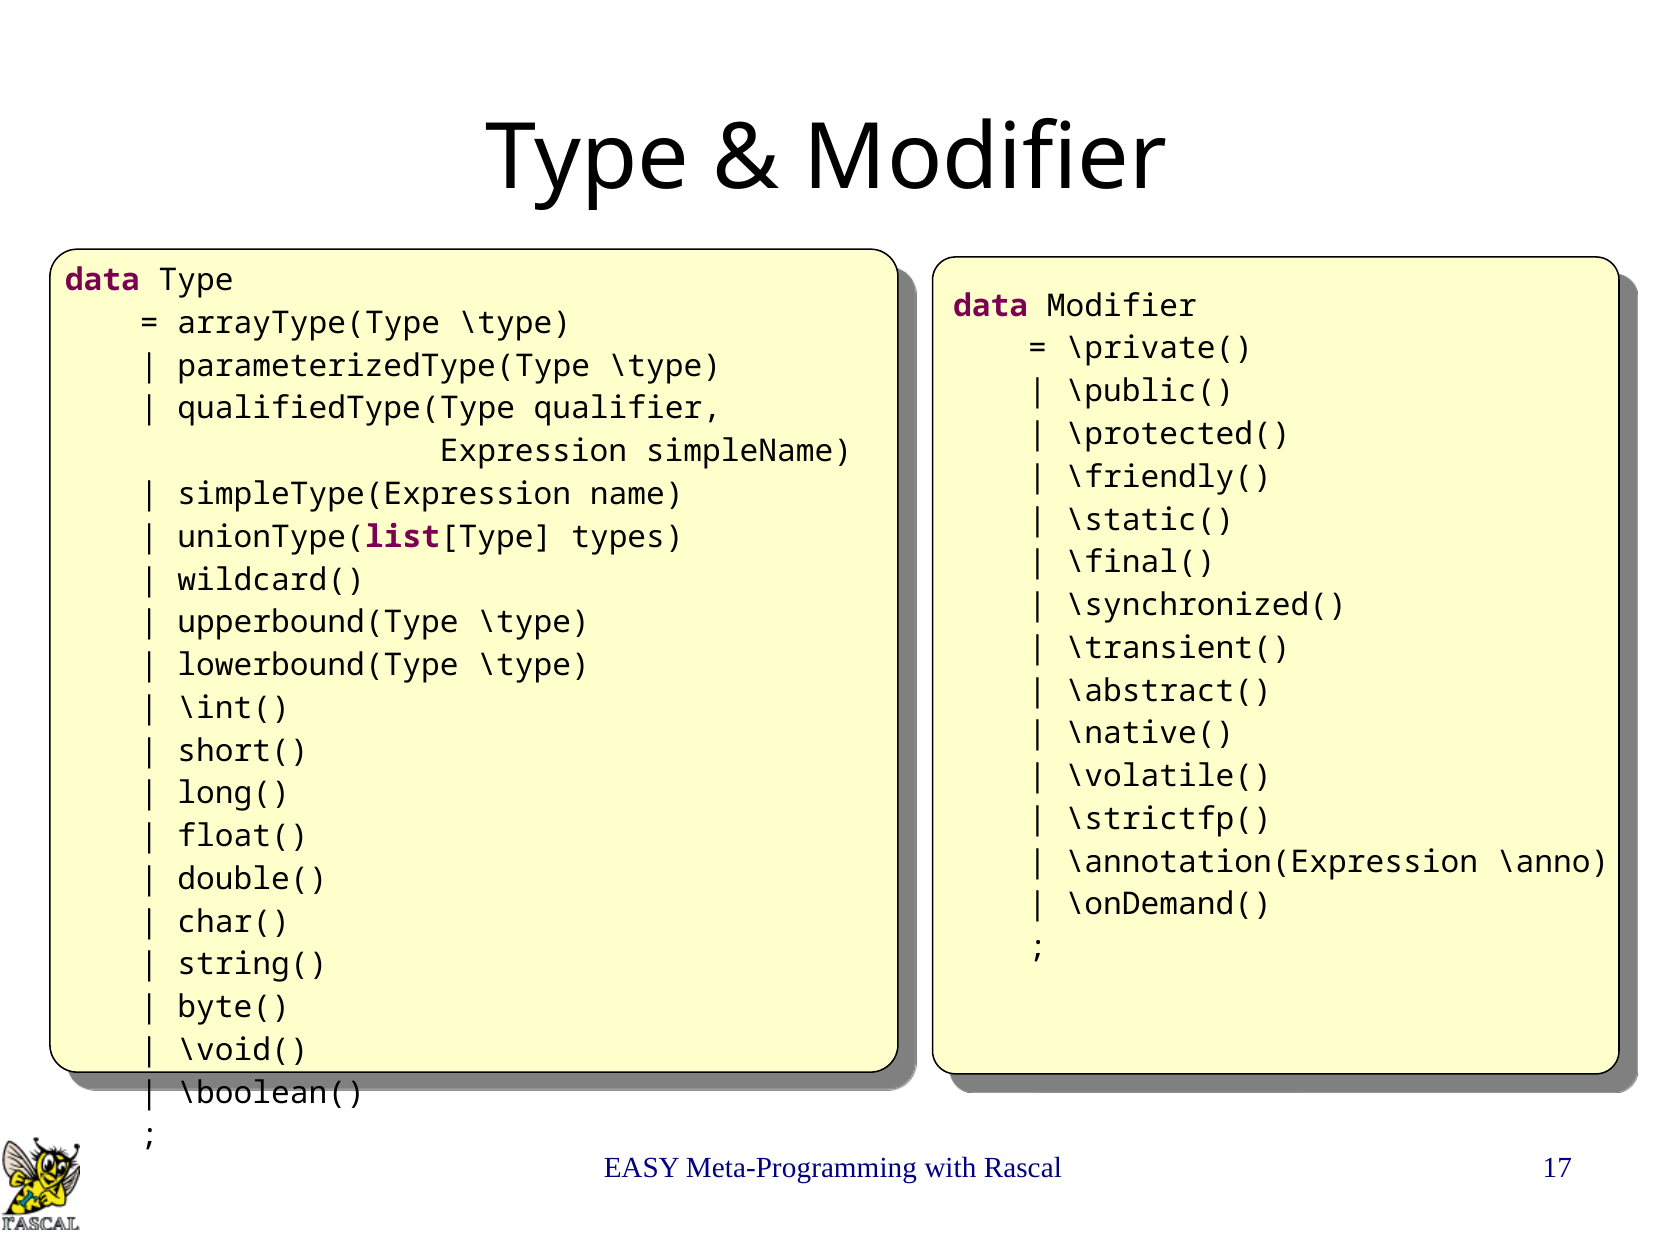

# Type & Modifier
data Type
 = arrayType(Type \type)
 | parameterizedType(Type \type)
 | qualifiedType(Type qualifier,
 Expression simpleName)
 | simpleType(Expression name)
 | unionType(list[Type] types)
 | wildcard()
 | upperbound(Type \type)
 | lowerbound(Type \type)
 | \int()
 | short()
 | long()
 | float()
 | double()
 | char()
 | string()
 | byte()
 | \void()
 | \boolean()
 ;
data Modifier
 = \private()
 | \public()
 | \protected()
 | \friendly()
 | \static()
 | \final()
 | \synchronized()
 | \transient()
 | \abstract()
 | \native()
 | \volatile()
 | \strictfp()
 | \annotation(Expression \anno)
 | \onDemand()
 ;
17